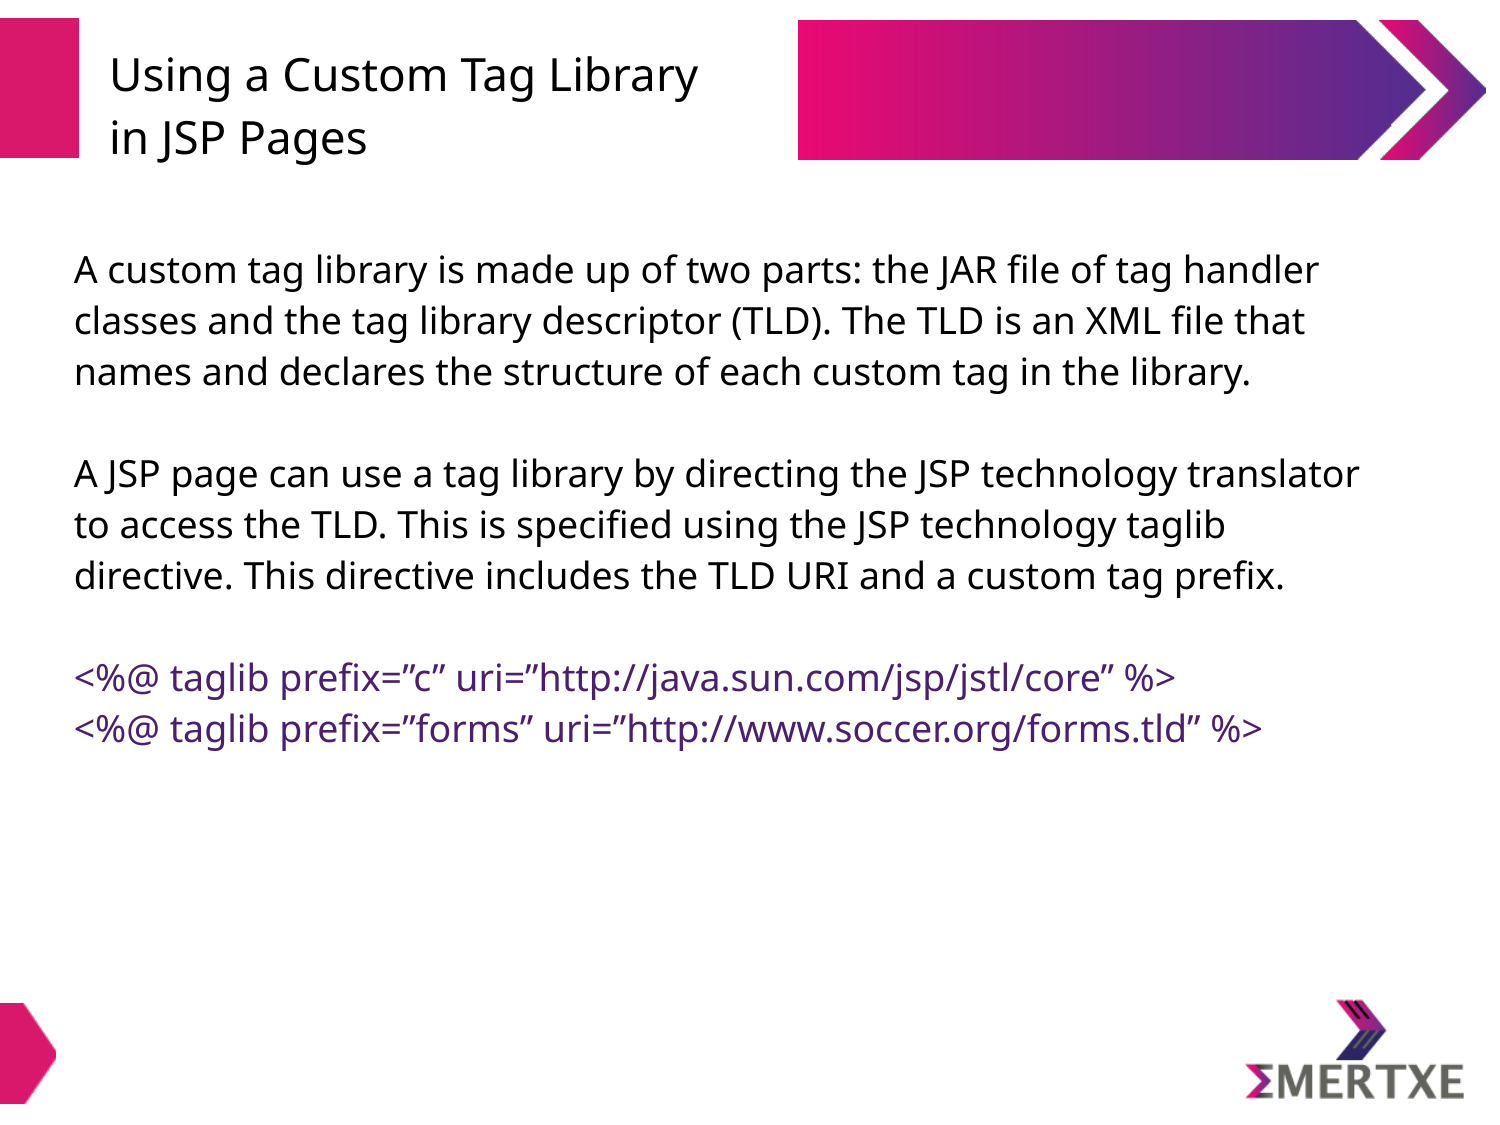

Using a Custom Tag Library in JSP Pages
A custom tag library is made up of two parts: the JAR file of tag handler classes and the tag library descriptor (TLD). The TLD is an XML file that names and declares the structure of each custom tag in the library.
A JSP page can use a tag library by directing the JSP technology translator to access the TLD. This is specified using the JSP technology taglib directive. This directive includes the TLD URI and a custom tag prefix.
<%@ taglib prefix=”c” uri=”http://java.sun.com/jsp/jstl/core” %>
<%@ taglib prefix=”forms” uri=”http://www.soccer.org/forms.tld” %>